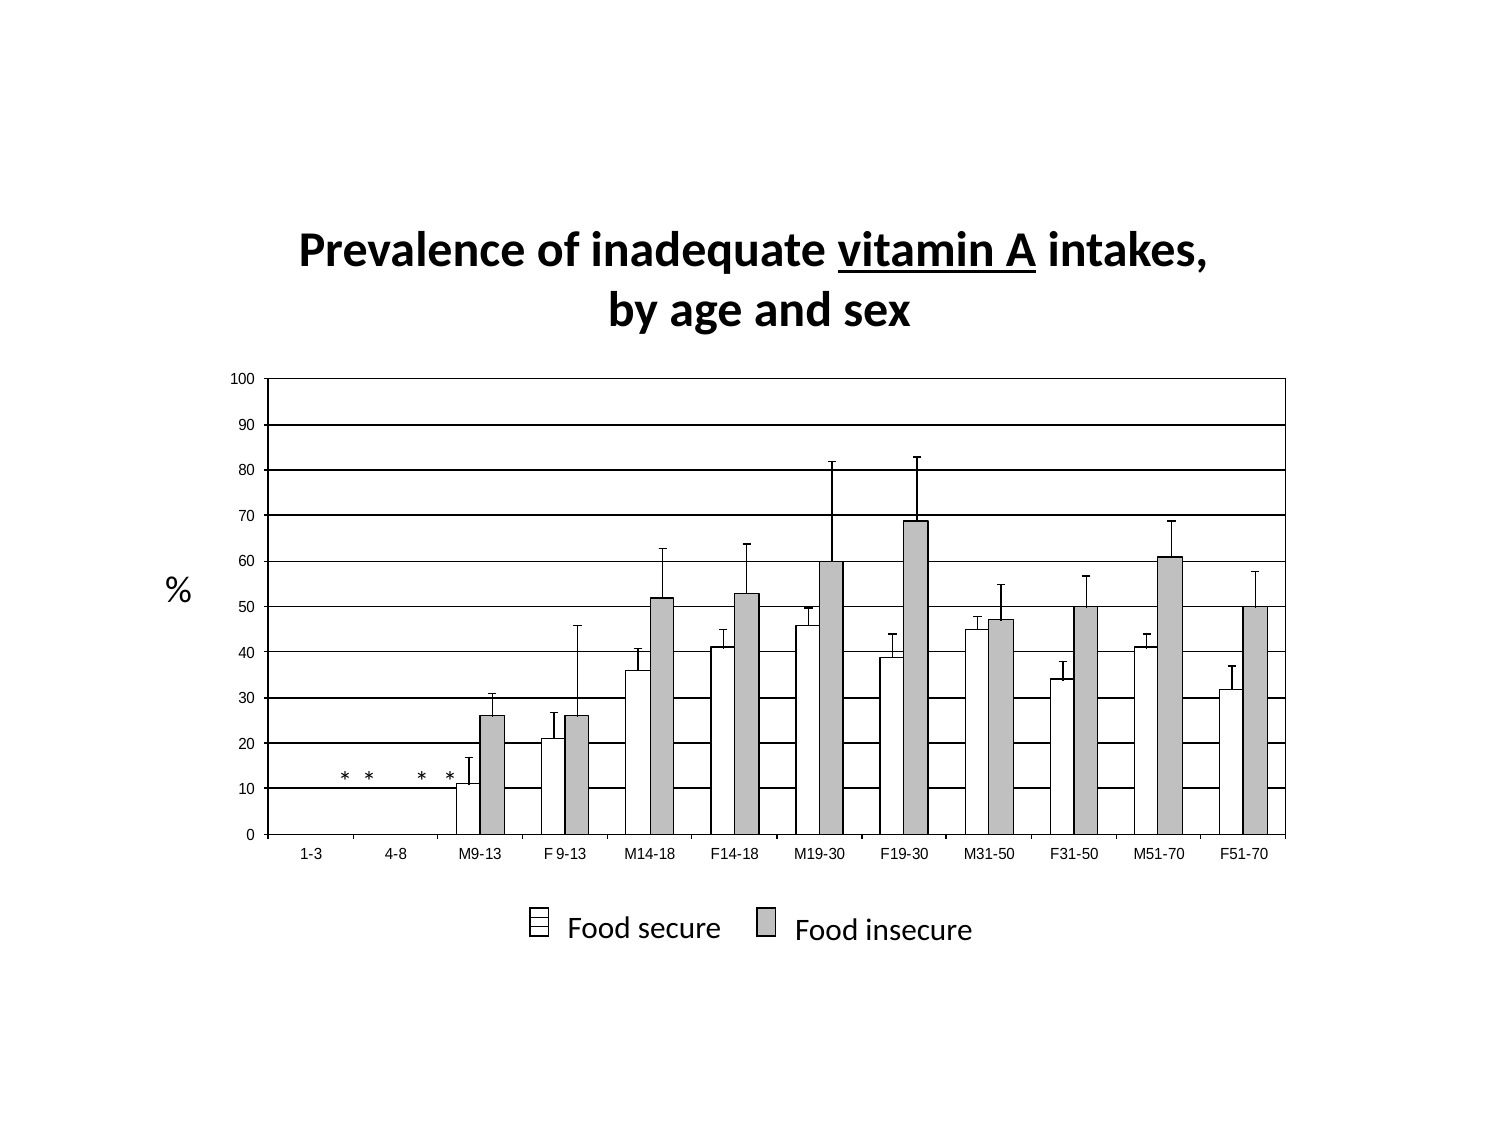

# Prevalence of inadequate vitamin A intakes, by age and sex
%
*
*
*
*
Food secure
Food insecure